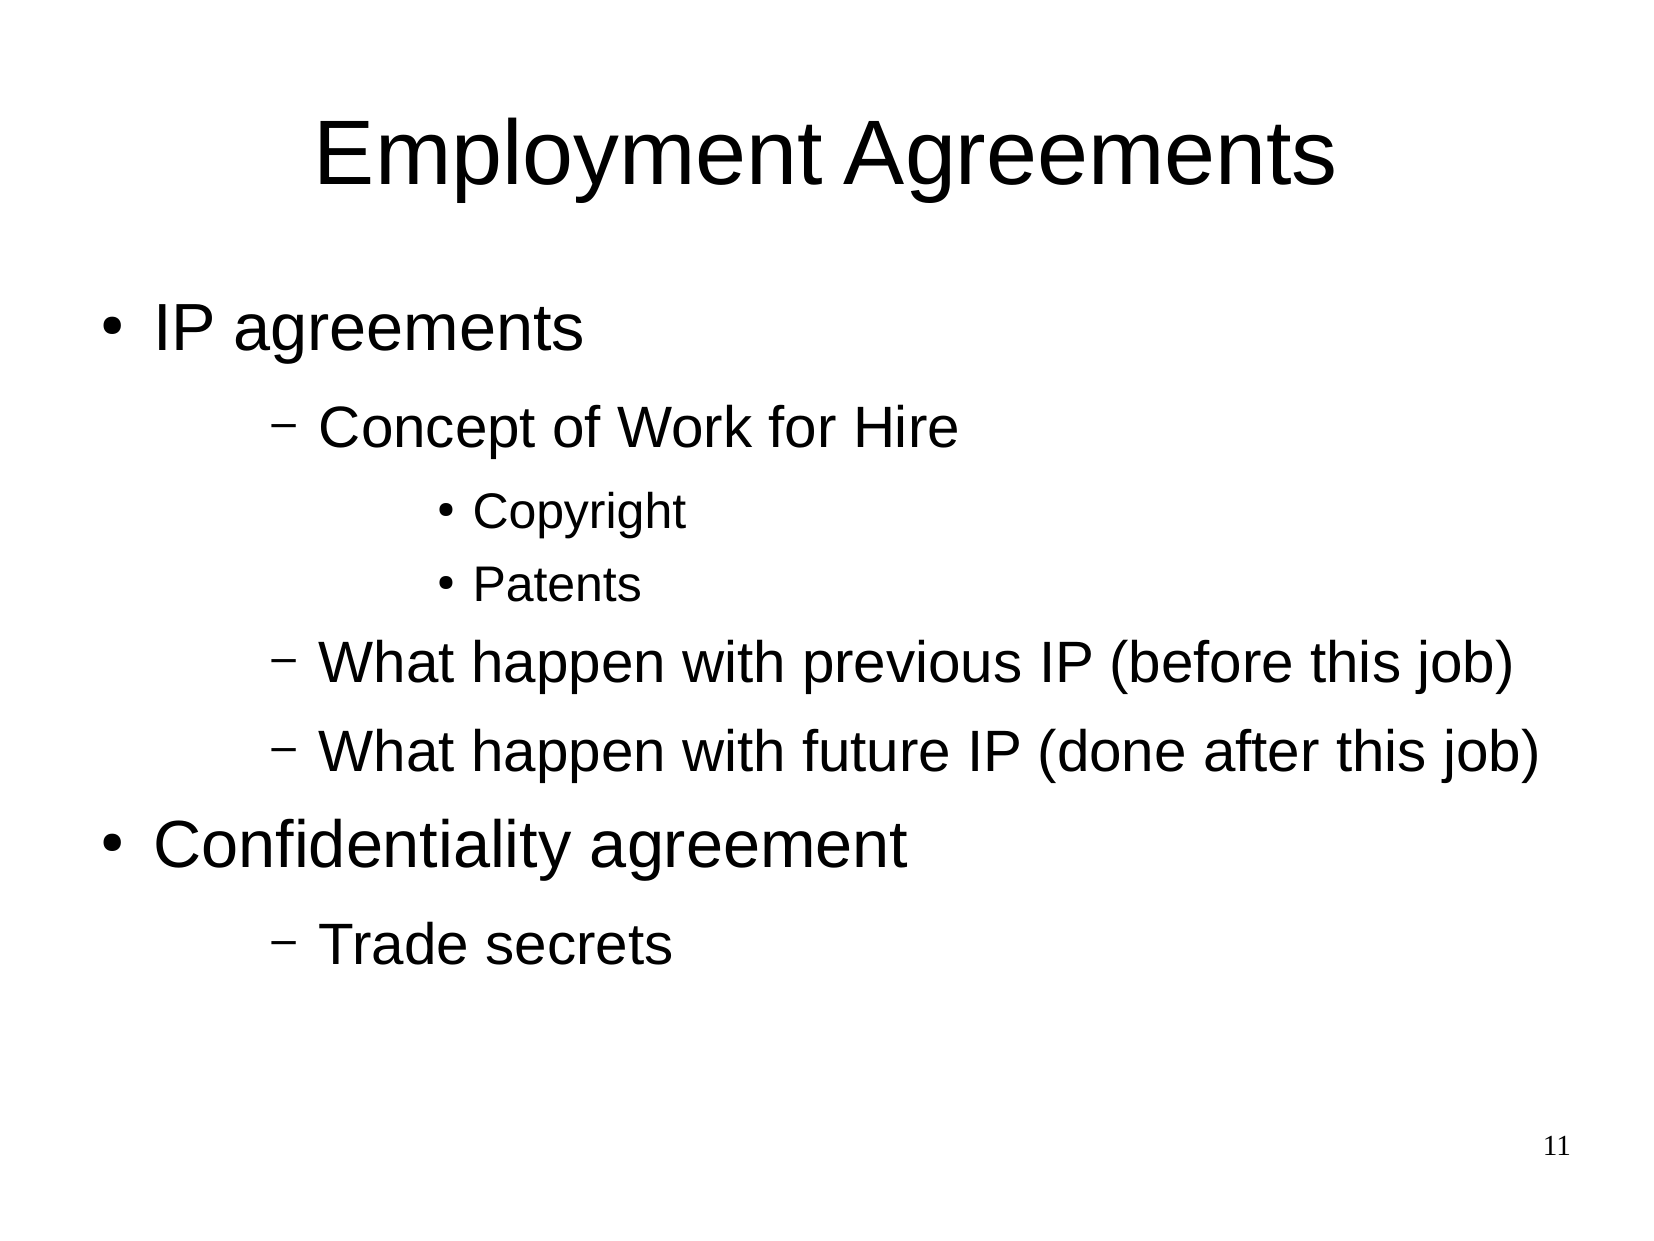

# Employment Agreements
IP agreements
Concept of Work for Hire
Copyright
Patents
What happen with previous IP (before this job)
What happen with future IP (done after this job)
Confidentiality agreement
Trade secrets
11